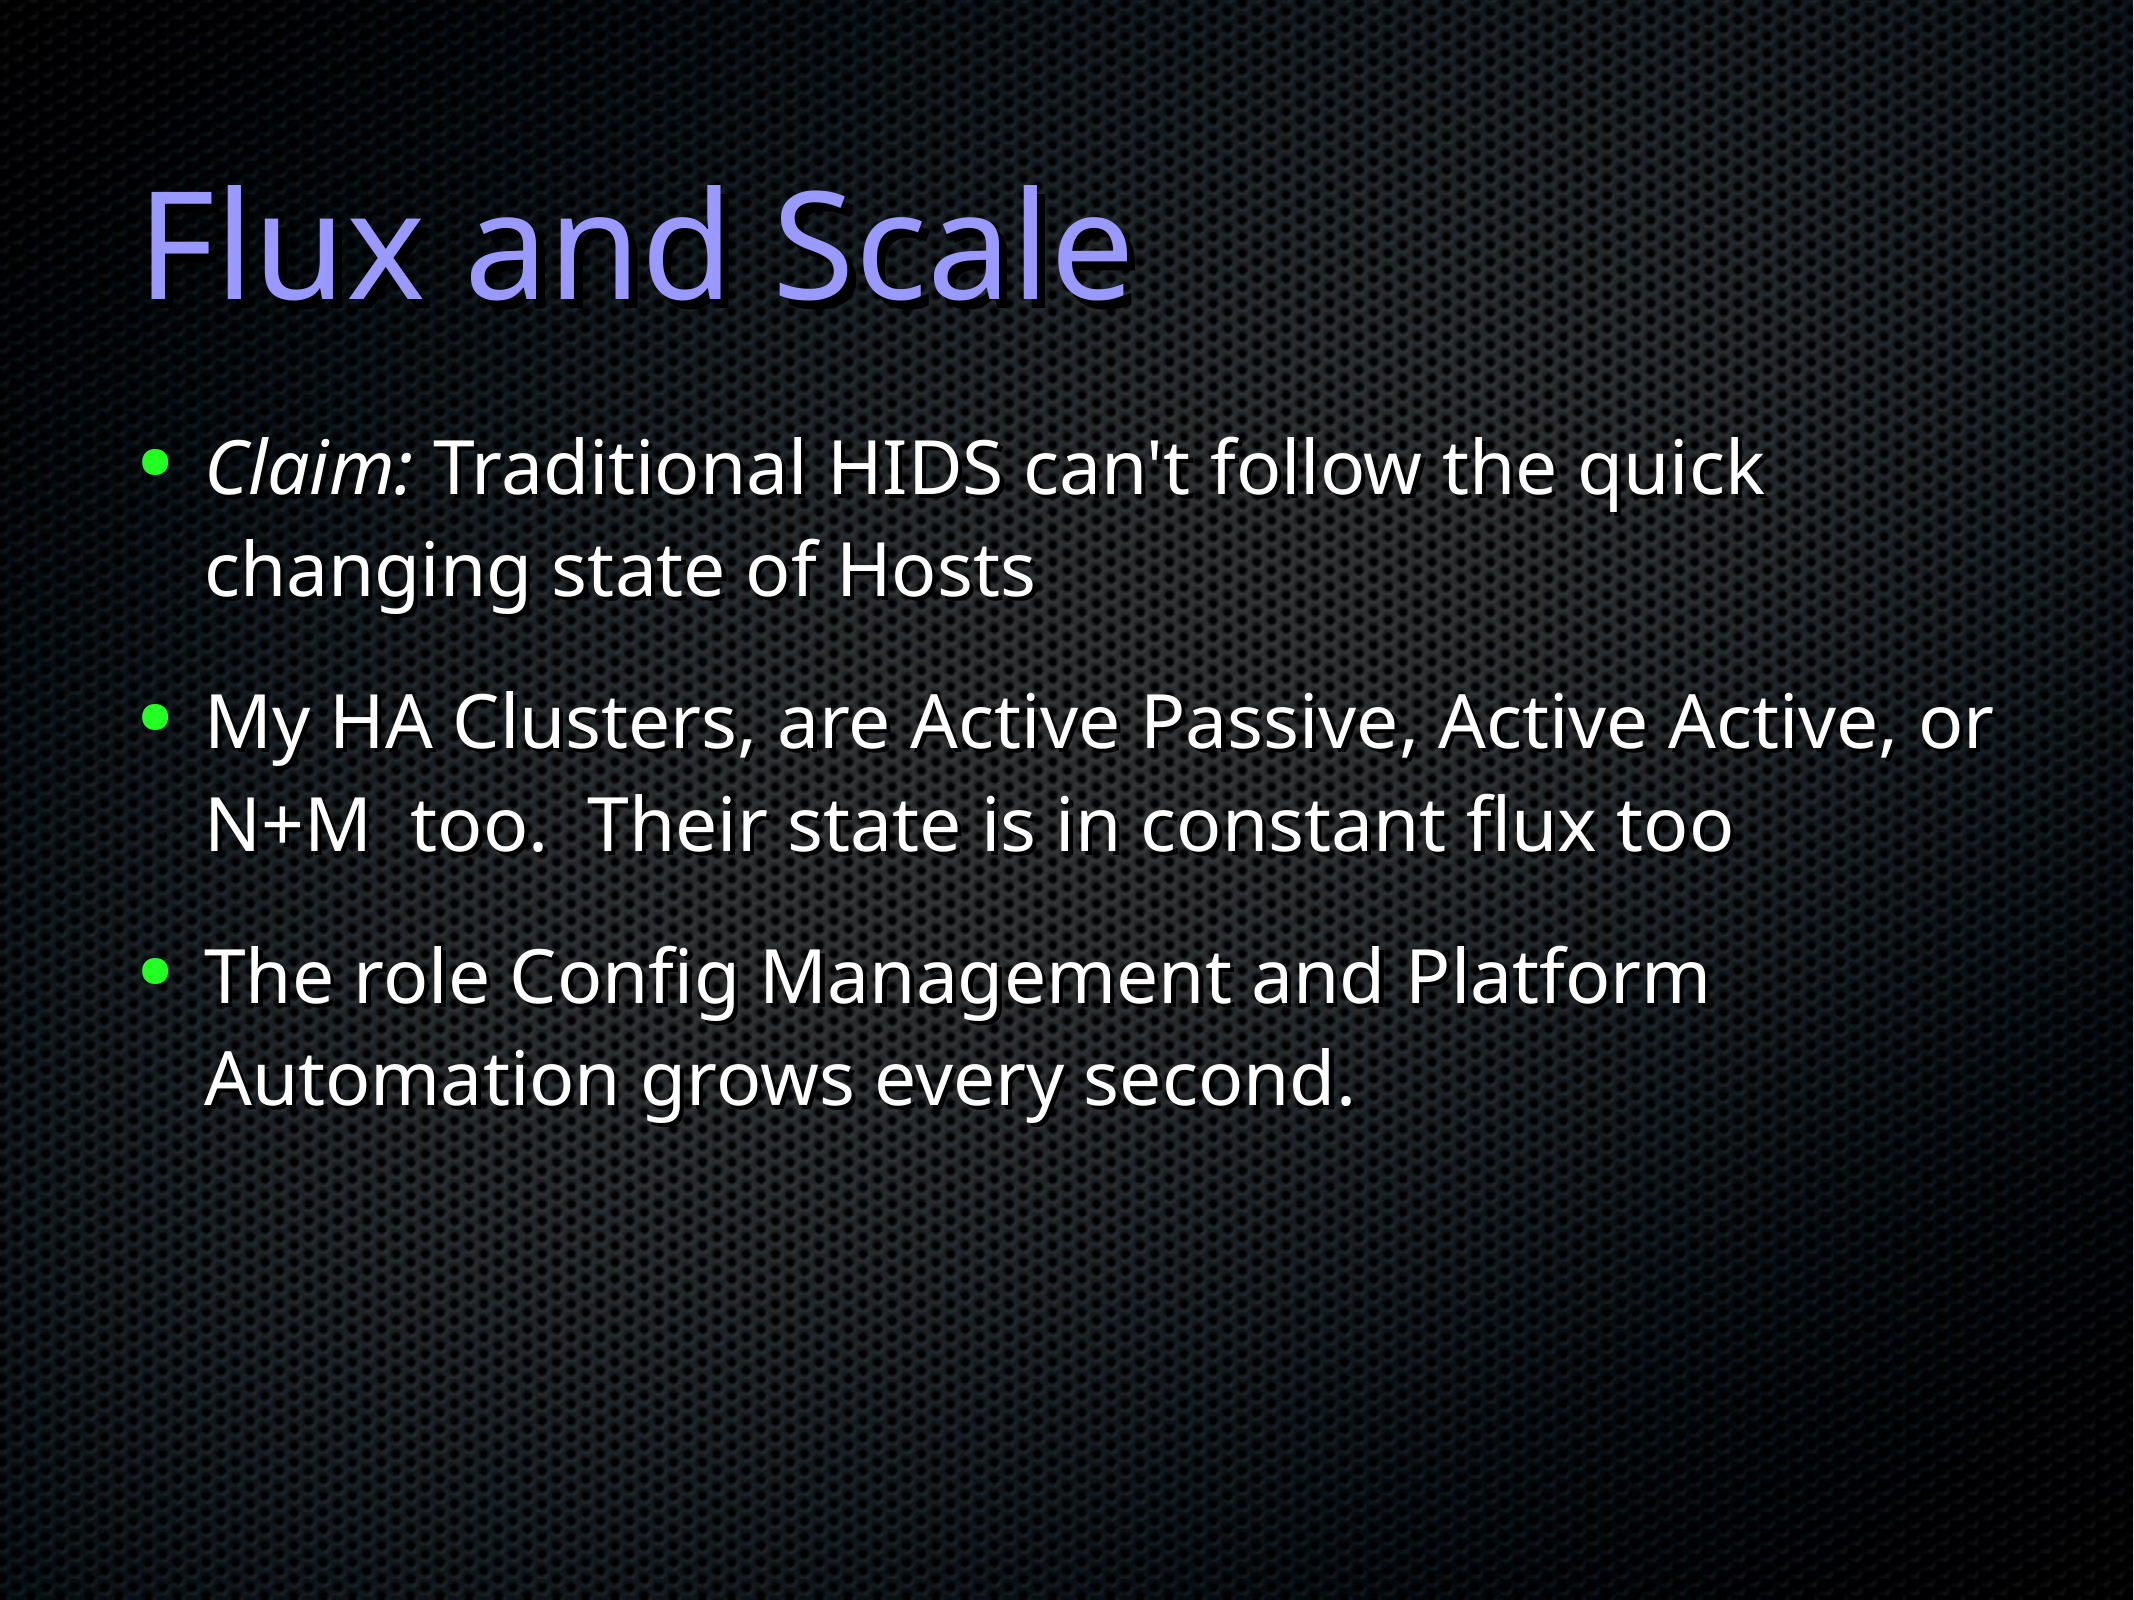

# Flux and Scale
Claim: Traditional HIDS can't follow the quick changing state of Hosts
My HA Clusters, are Active Passive, Active Active, or N+M too. Their state is in constant flux too
The role Config Management and Platform Automation grows every second.